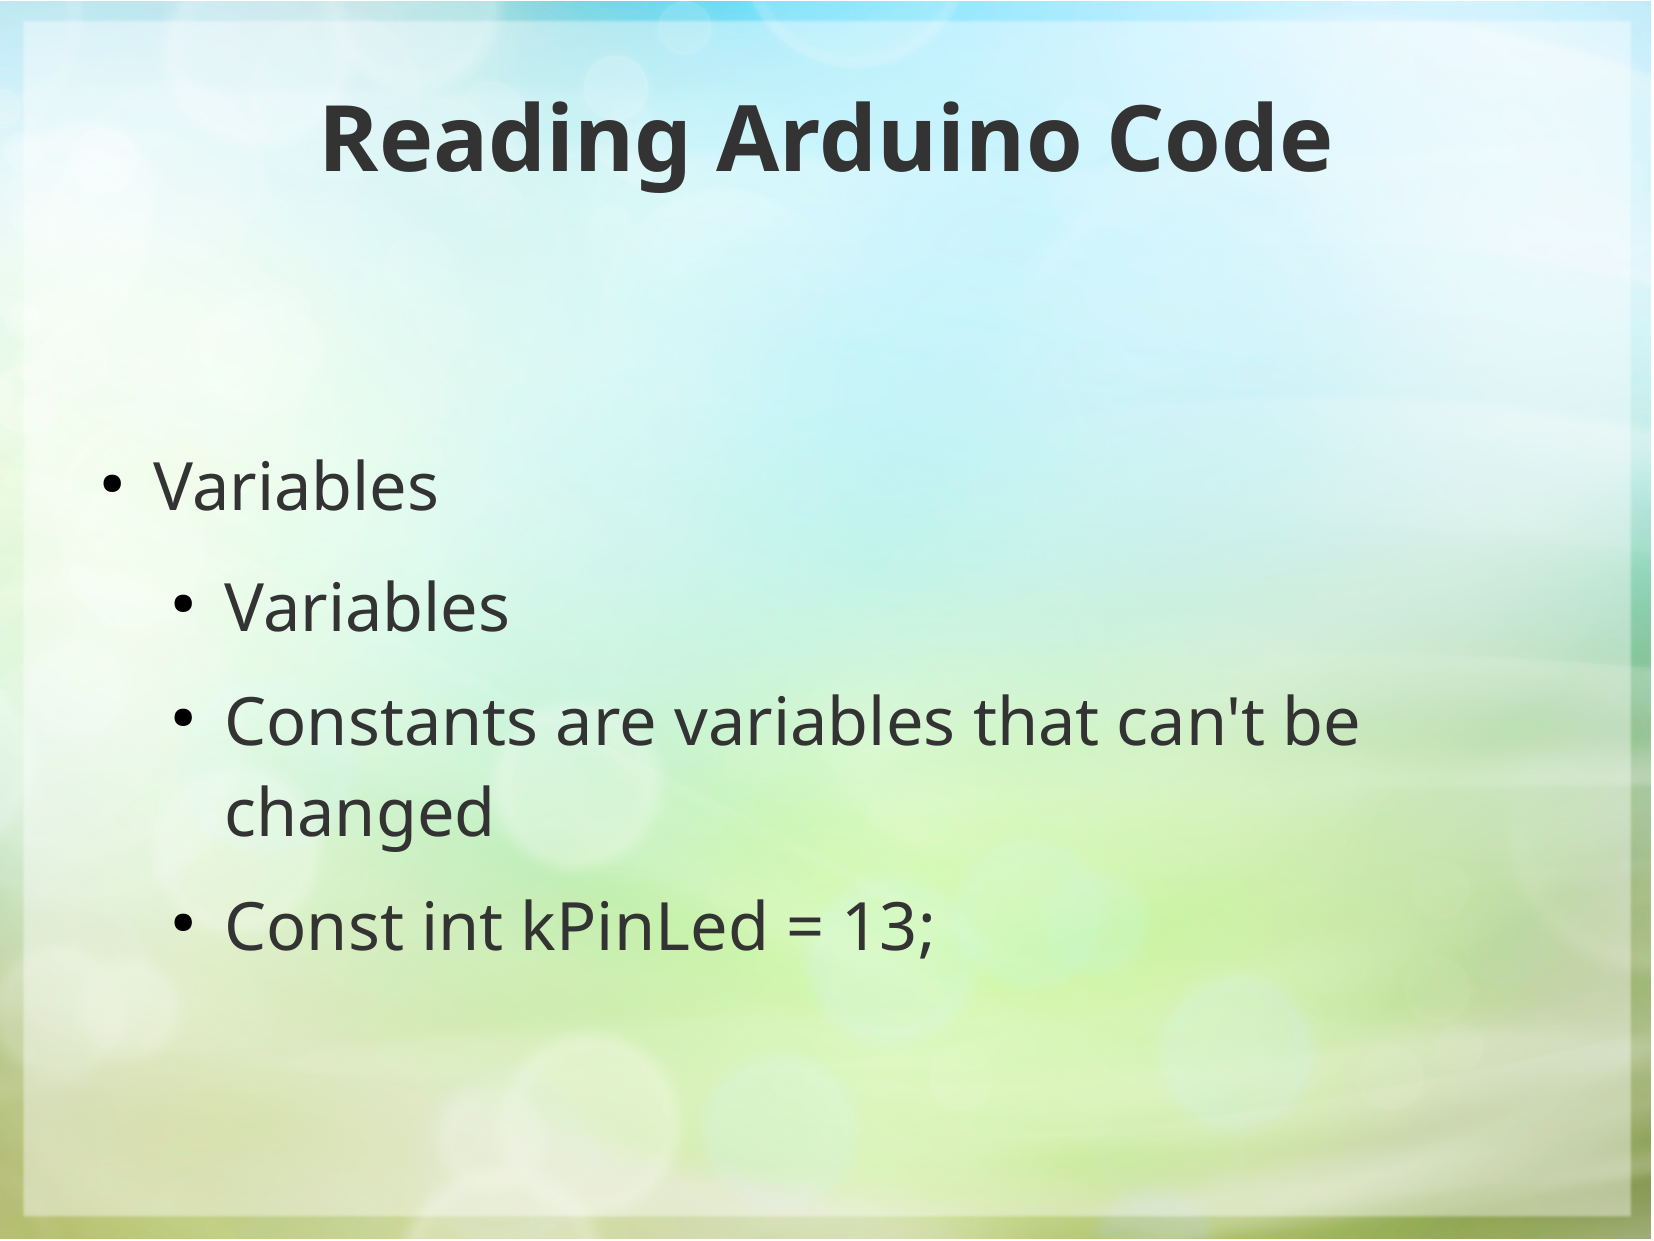

# Reading Arduino Code
Variables
Variables
Constants are variables that can't be changed
Const int kPinLed = 13;